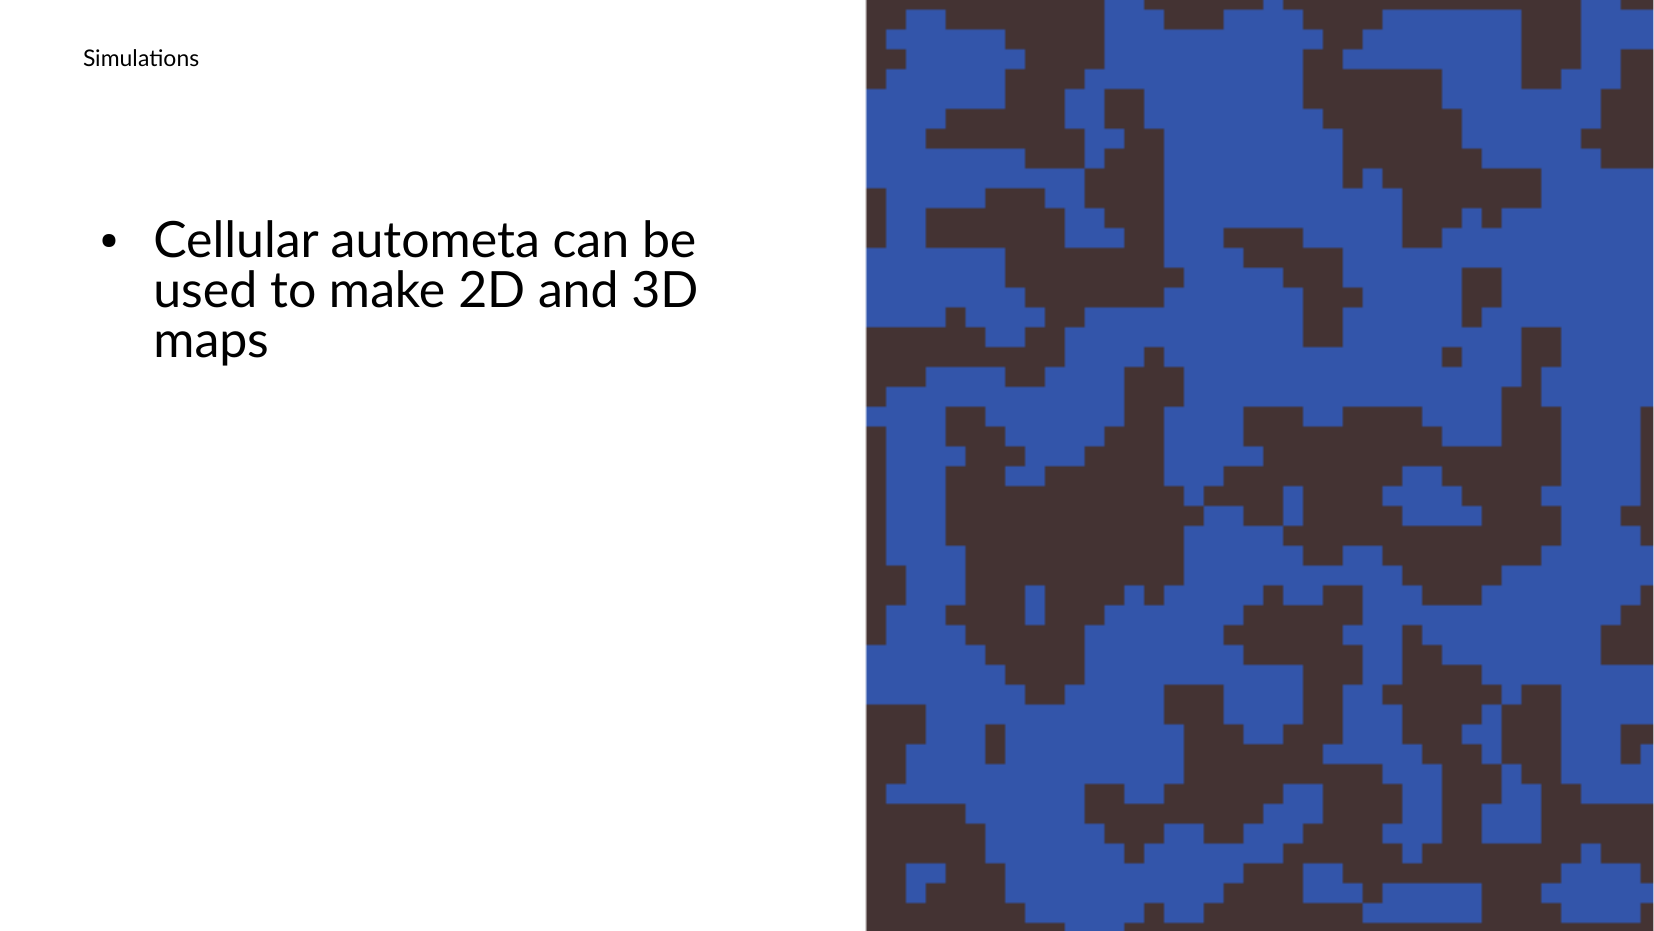

# Simulations
Cellular autometa can be used to make 2D and 3D maps